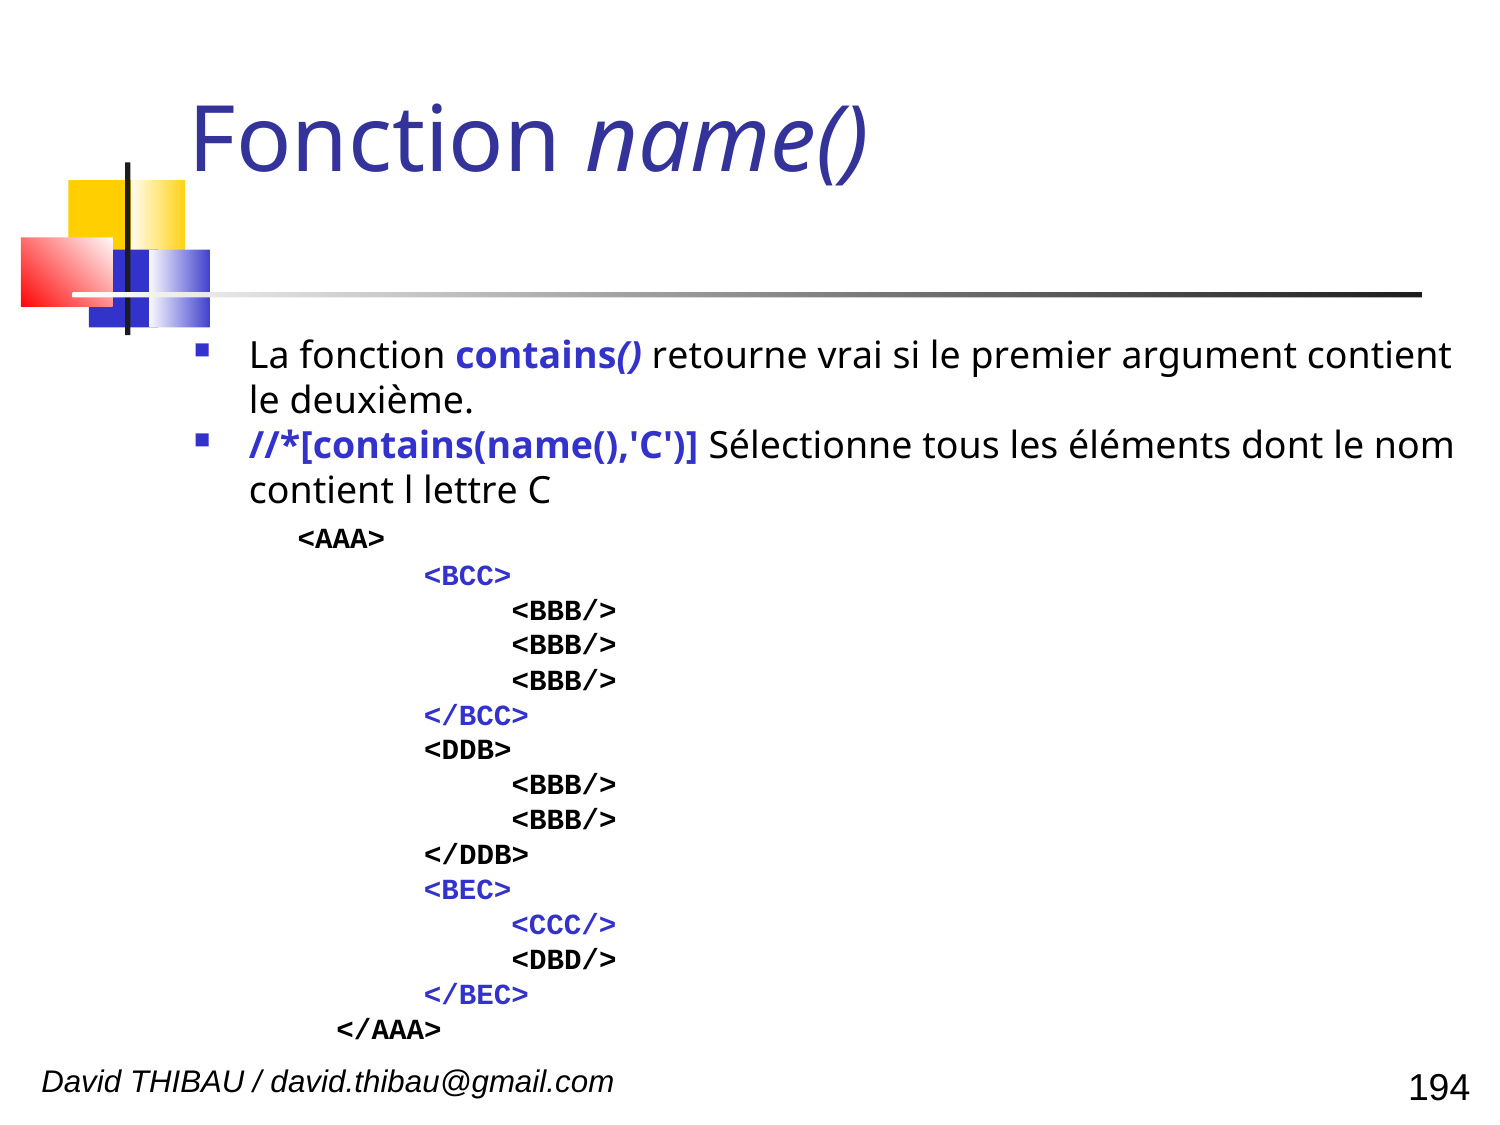

# Fonction name()
La fonction contains() retourne vrai si le premier argument contient le deuxième.
//*[contains(name(),'C')] Sélectionne tous les éléments dont le nom contient l lettre C
     <AAA>
          <BCC>
               <BBB/>
               <BBB/>
               <BBB/>
          </BCC>
          <DDB>
               <BBB/>
               <BBB/>
          </DDB>
          <BEC>
               <CCC/>
               <DBD/>
          </BEC>
     </AAA>